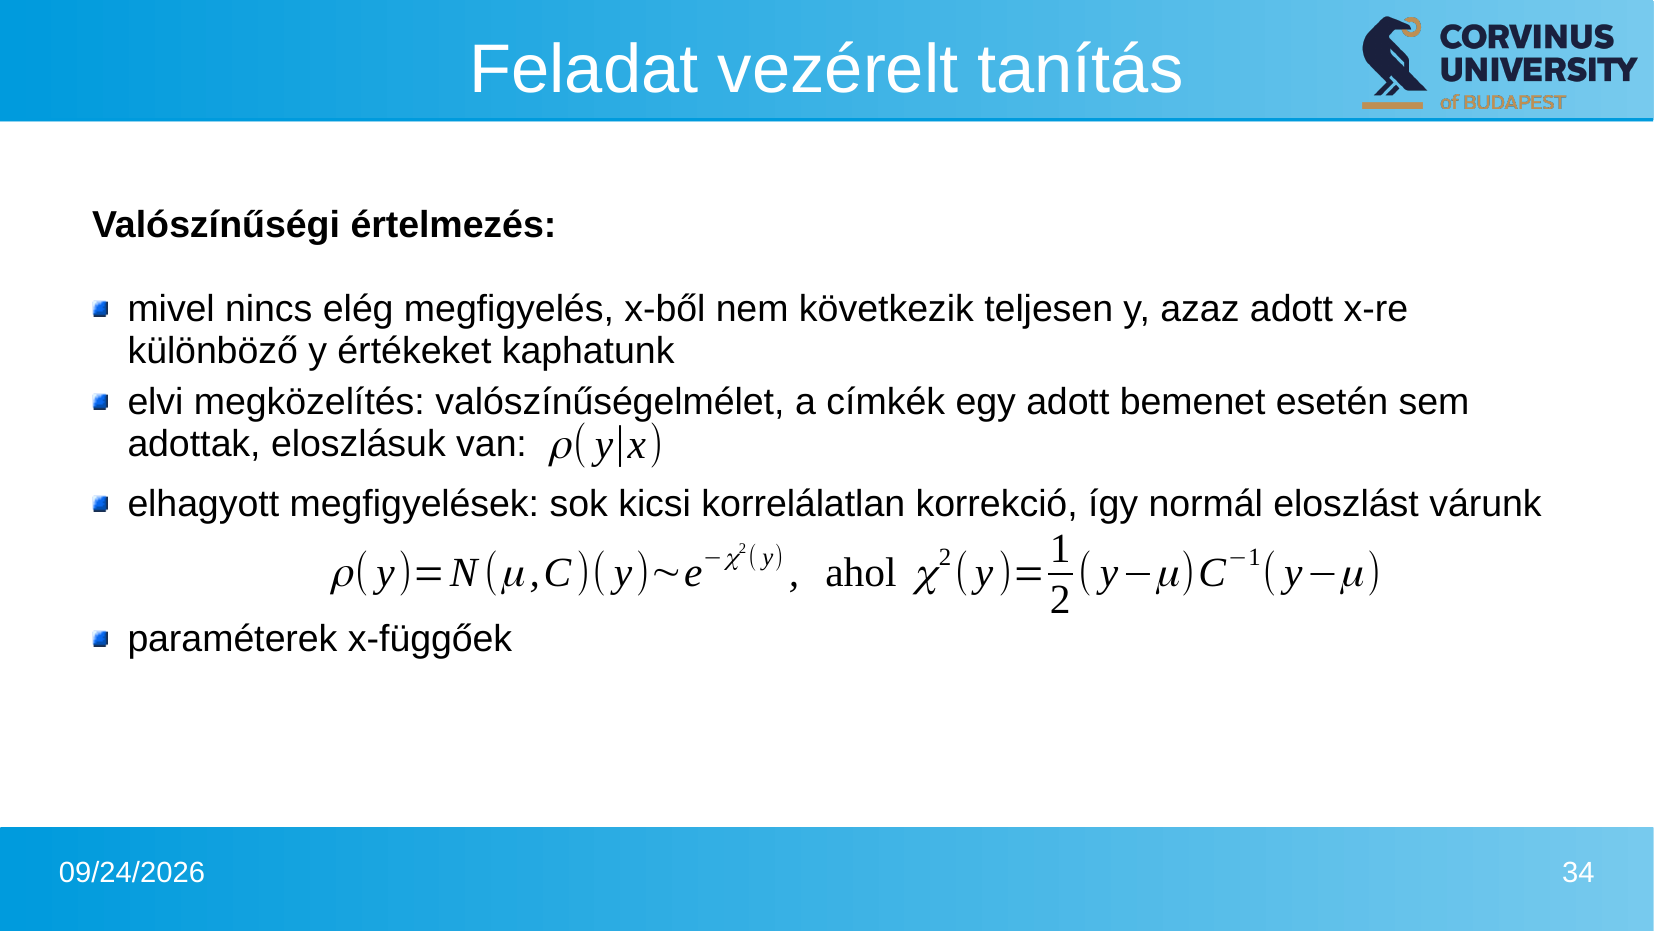

# Feladat vezérelt tanítás
Valószínűségi értelmezés:
mivel nincs elég megfigyelés, x-ből nem következik teljesen y, azaz adott x-re különböző y értékeket kaphatunk
elvi megközelítés: valószínűségelmélet, a címkék egy adott bemenet esetén sem adottak, eloszlásuk van:
elhagyott megfigyelések: sok kicsi korrelálatlan korrekció, így normál eloszlást várunk
paraméterek x-függőek
34